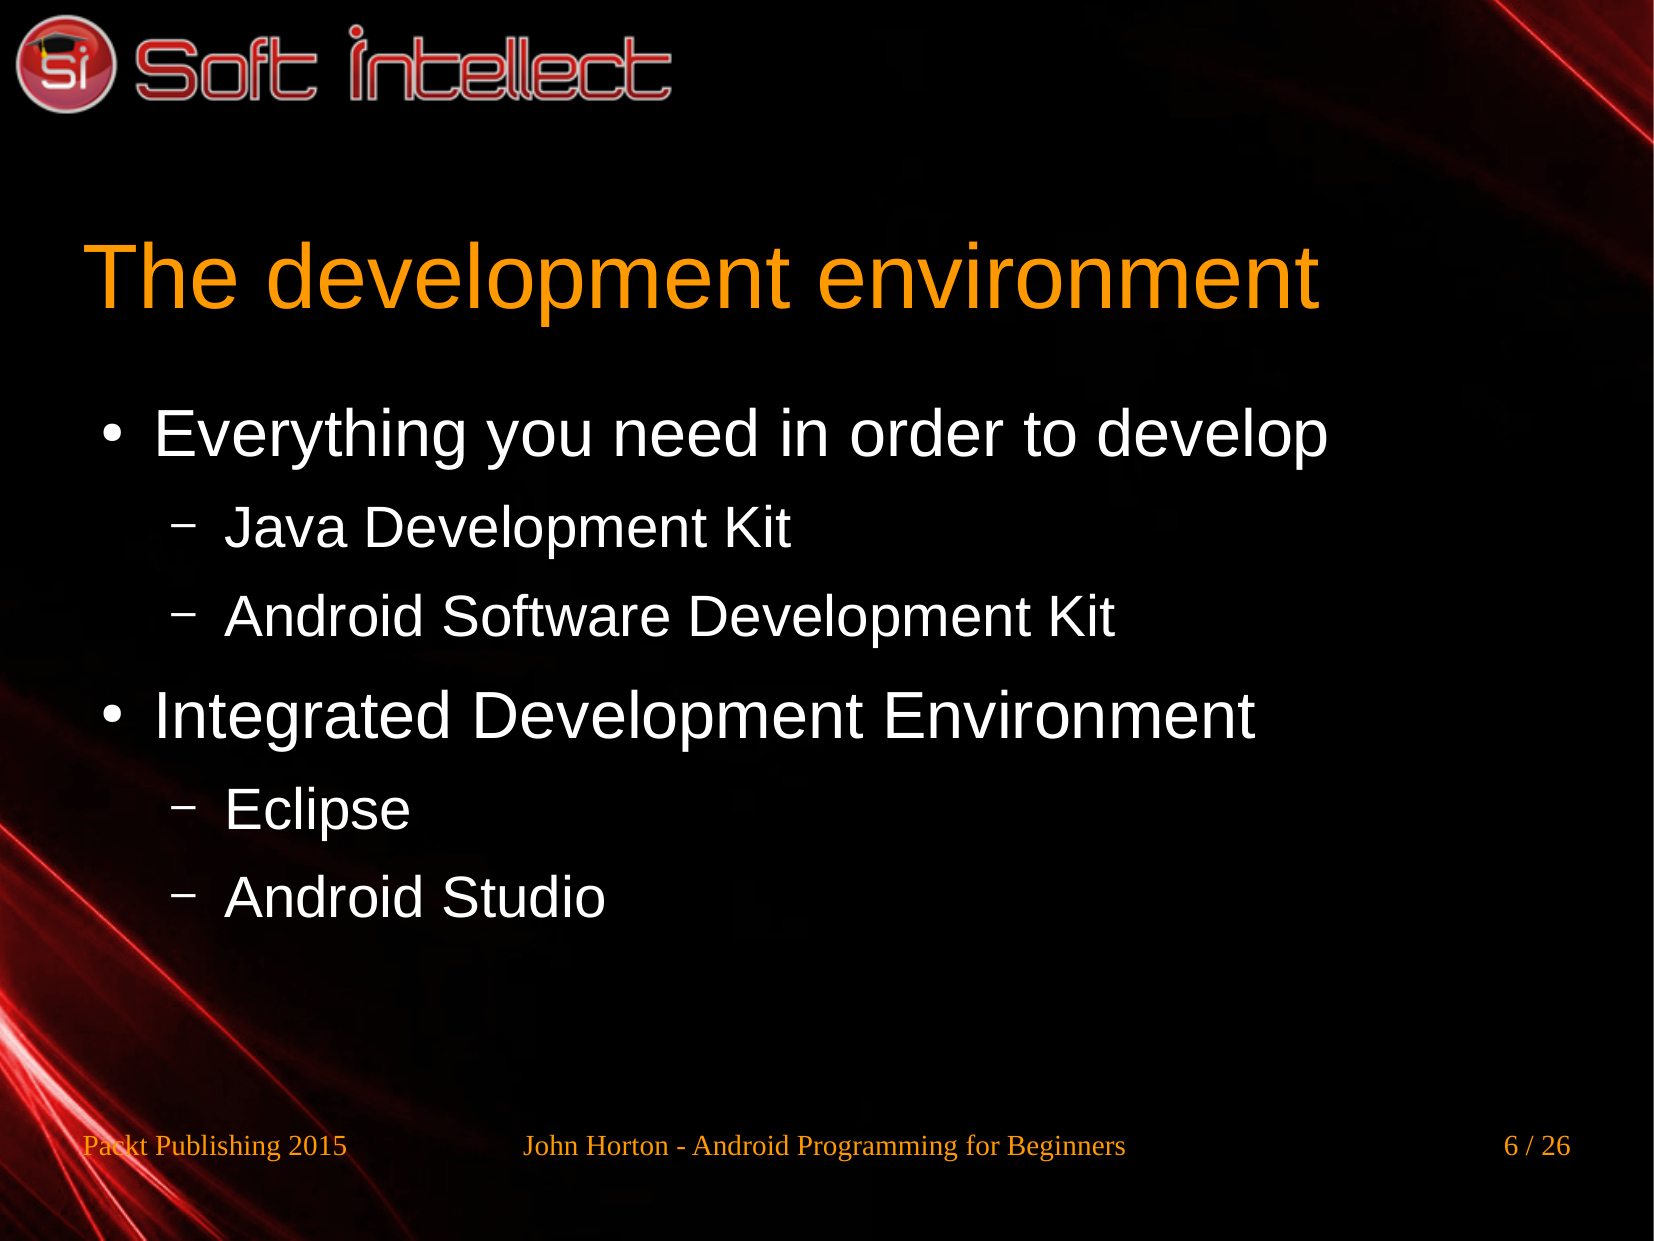

# The development environment
Everything you need in order to develop
Java Development Kit
Android Software Development Kit
Integrated Development Environment
Eclipse
Android Studio
Packt Publishing 2015
John Horton - Android Programming for Beginners
6